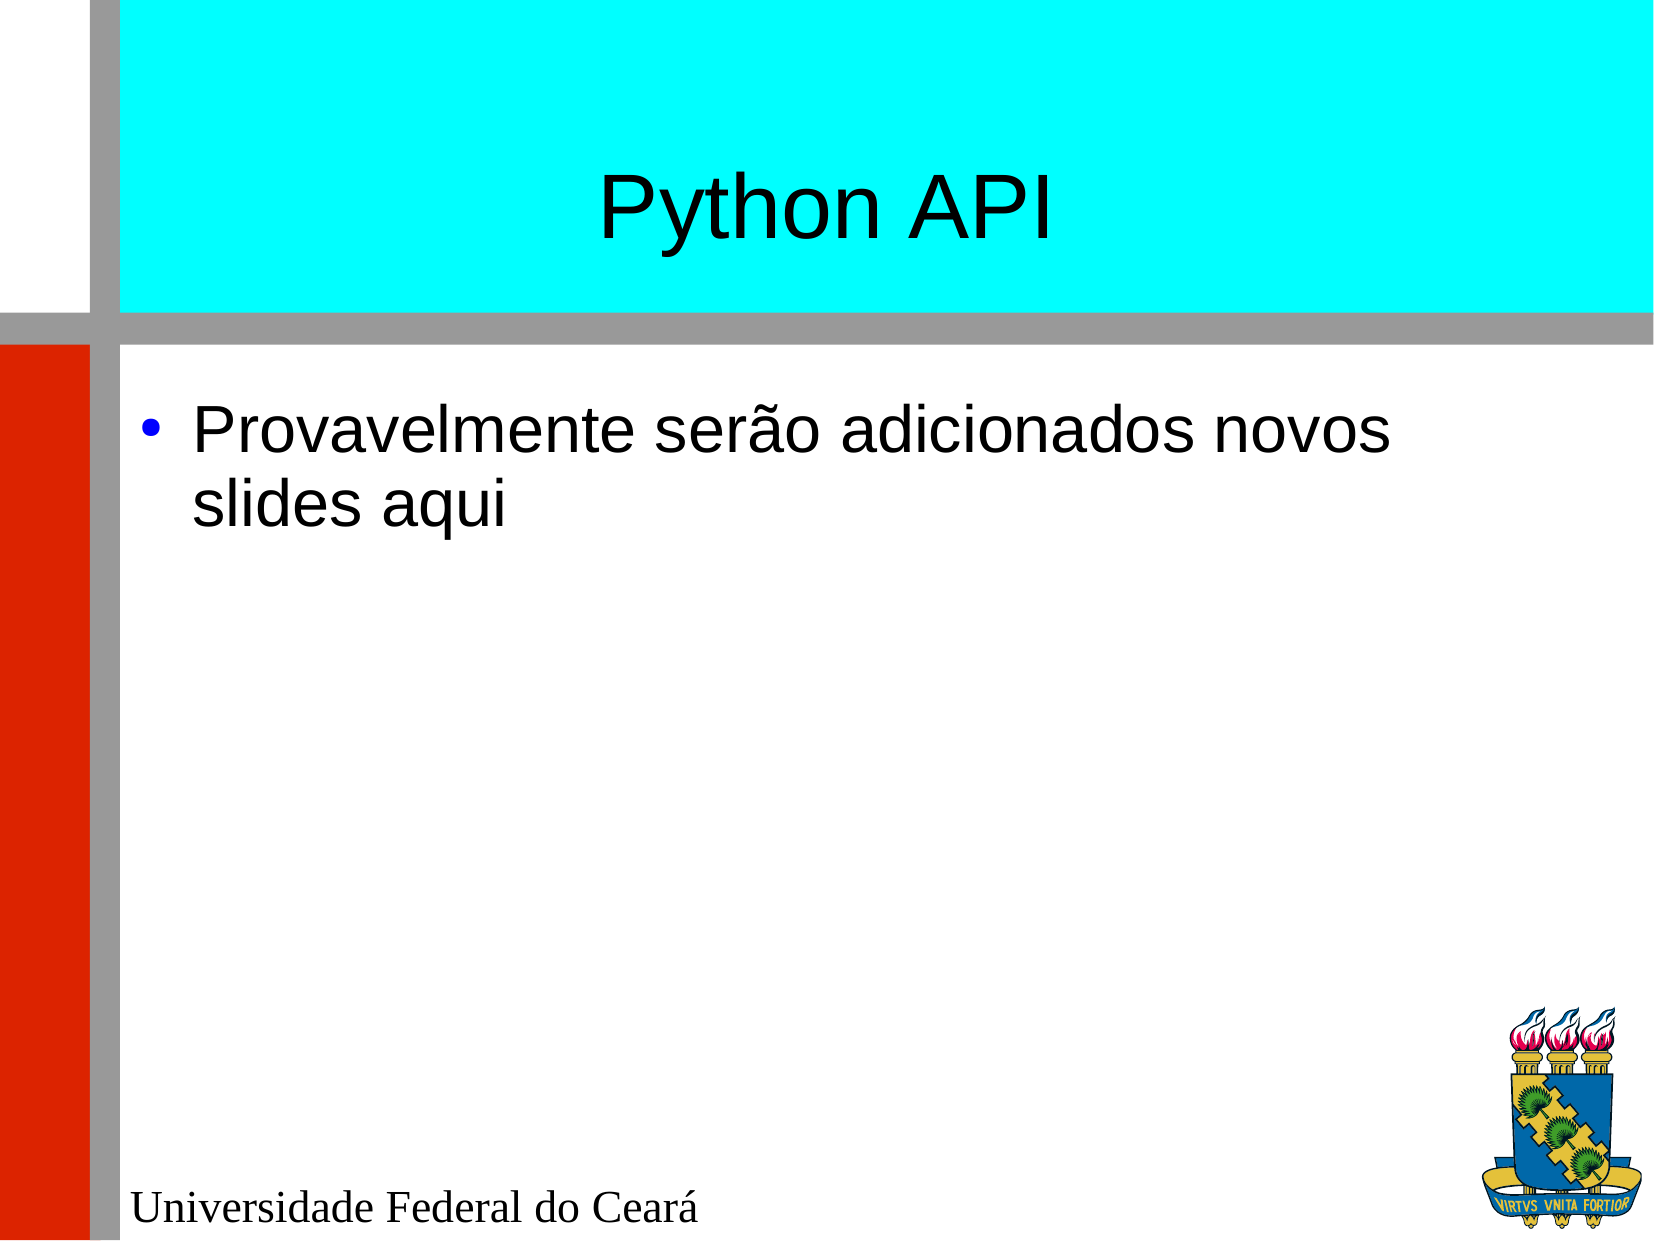

# Python API
Provavelmente serão adicionados novos slides aqui